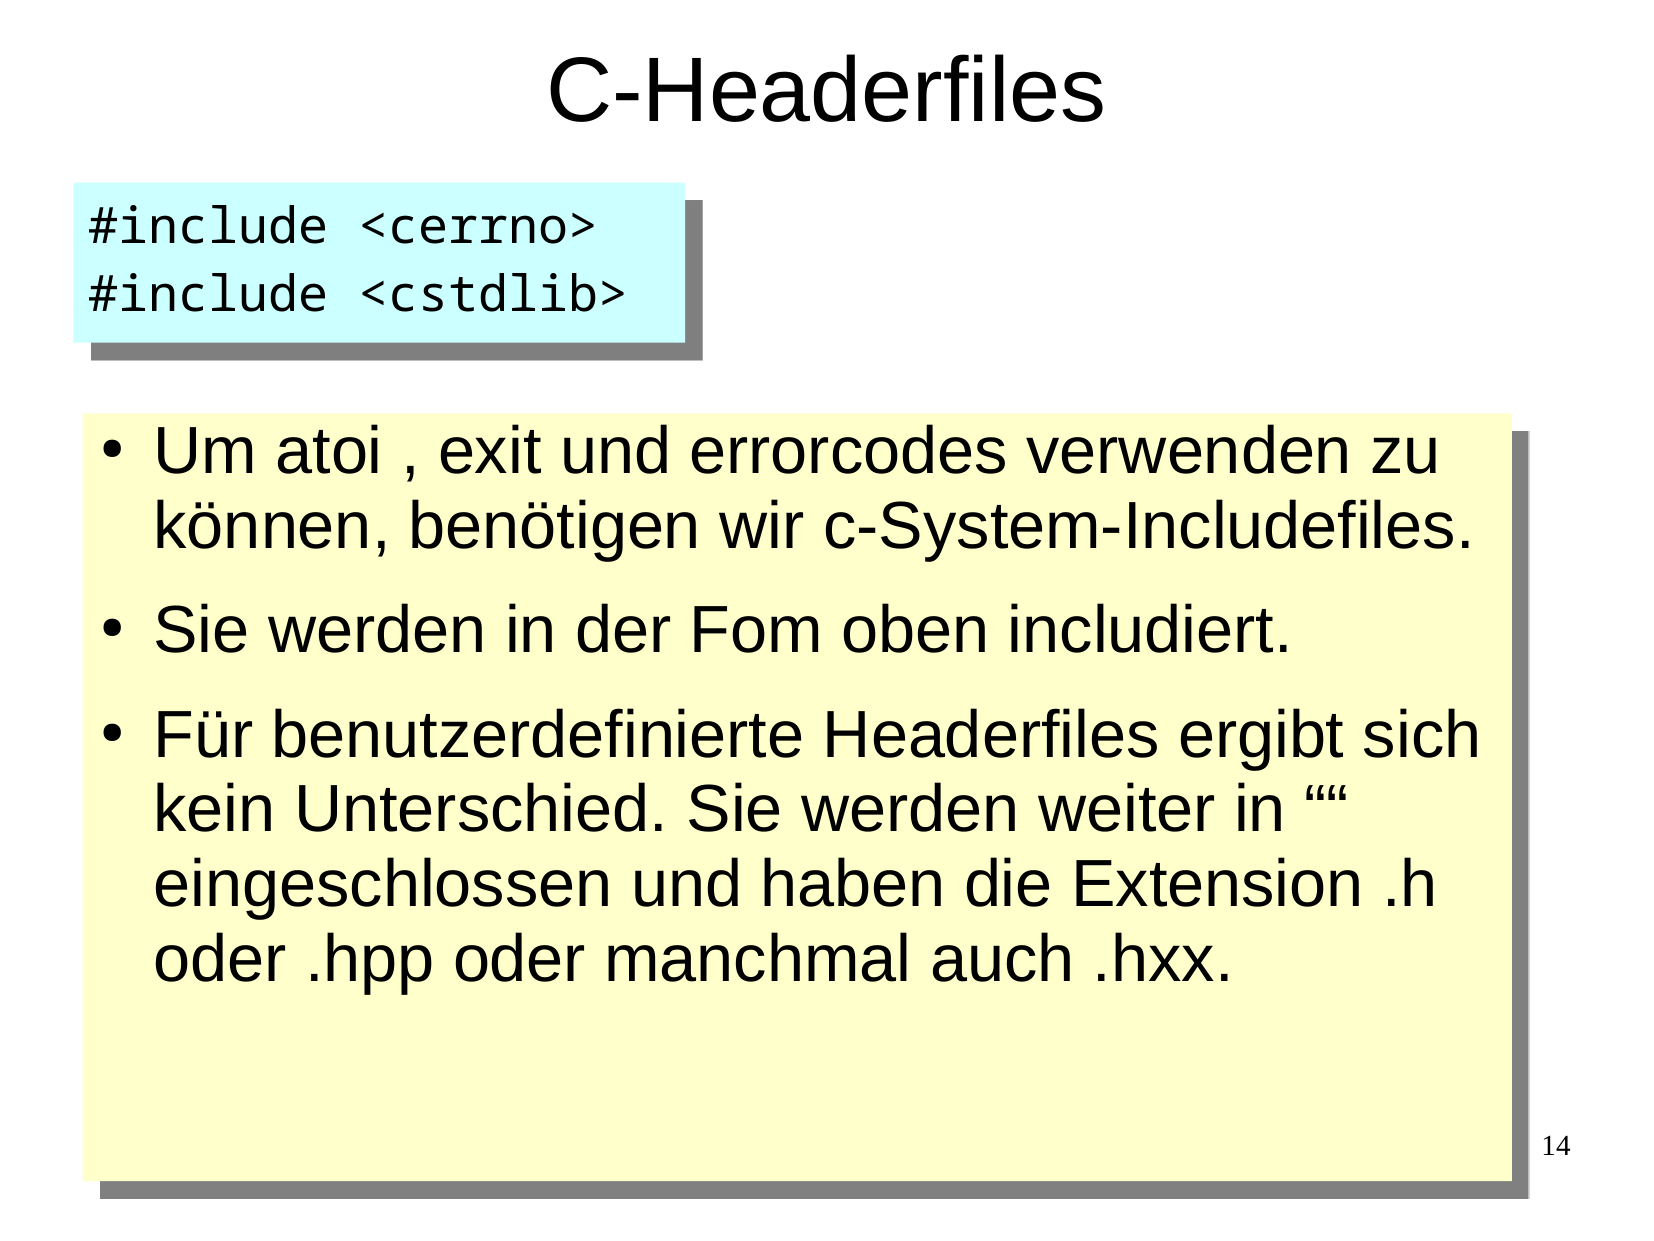

# C-Headerfiles
#include <cerrno>
#include <cstdlib>
Um atoi , exit und errorcodes verwenden zu können, benötigen wir c-System-Includefiles.
Sie werden in der Fom oben includiert.
Für benutzerdefinierte Headerfiles ergibt sich kein Unterschied. Sie werden weiter in ““ eingeschlossen und haben die Extension .h oder .hpp oder manchmal auch .hxx.
14